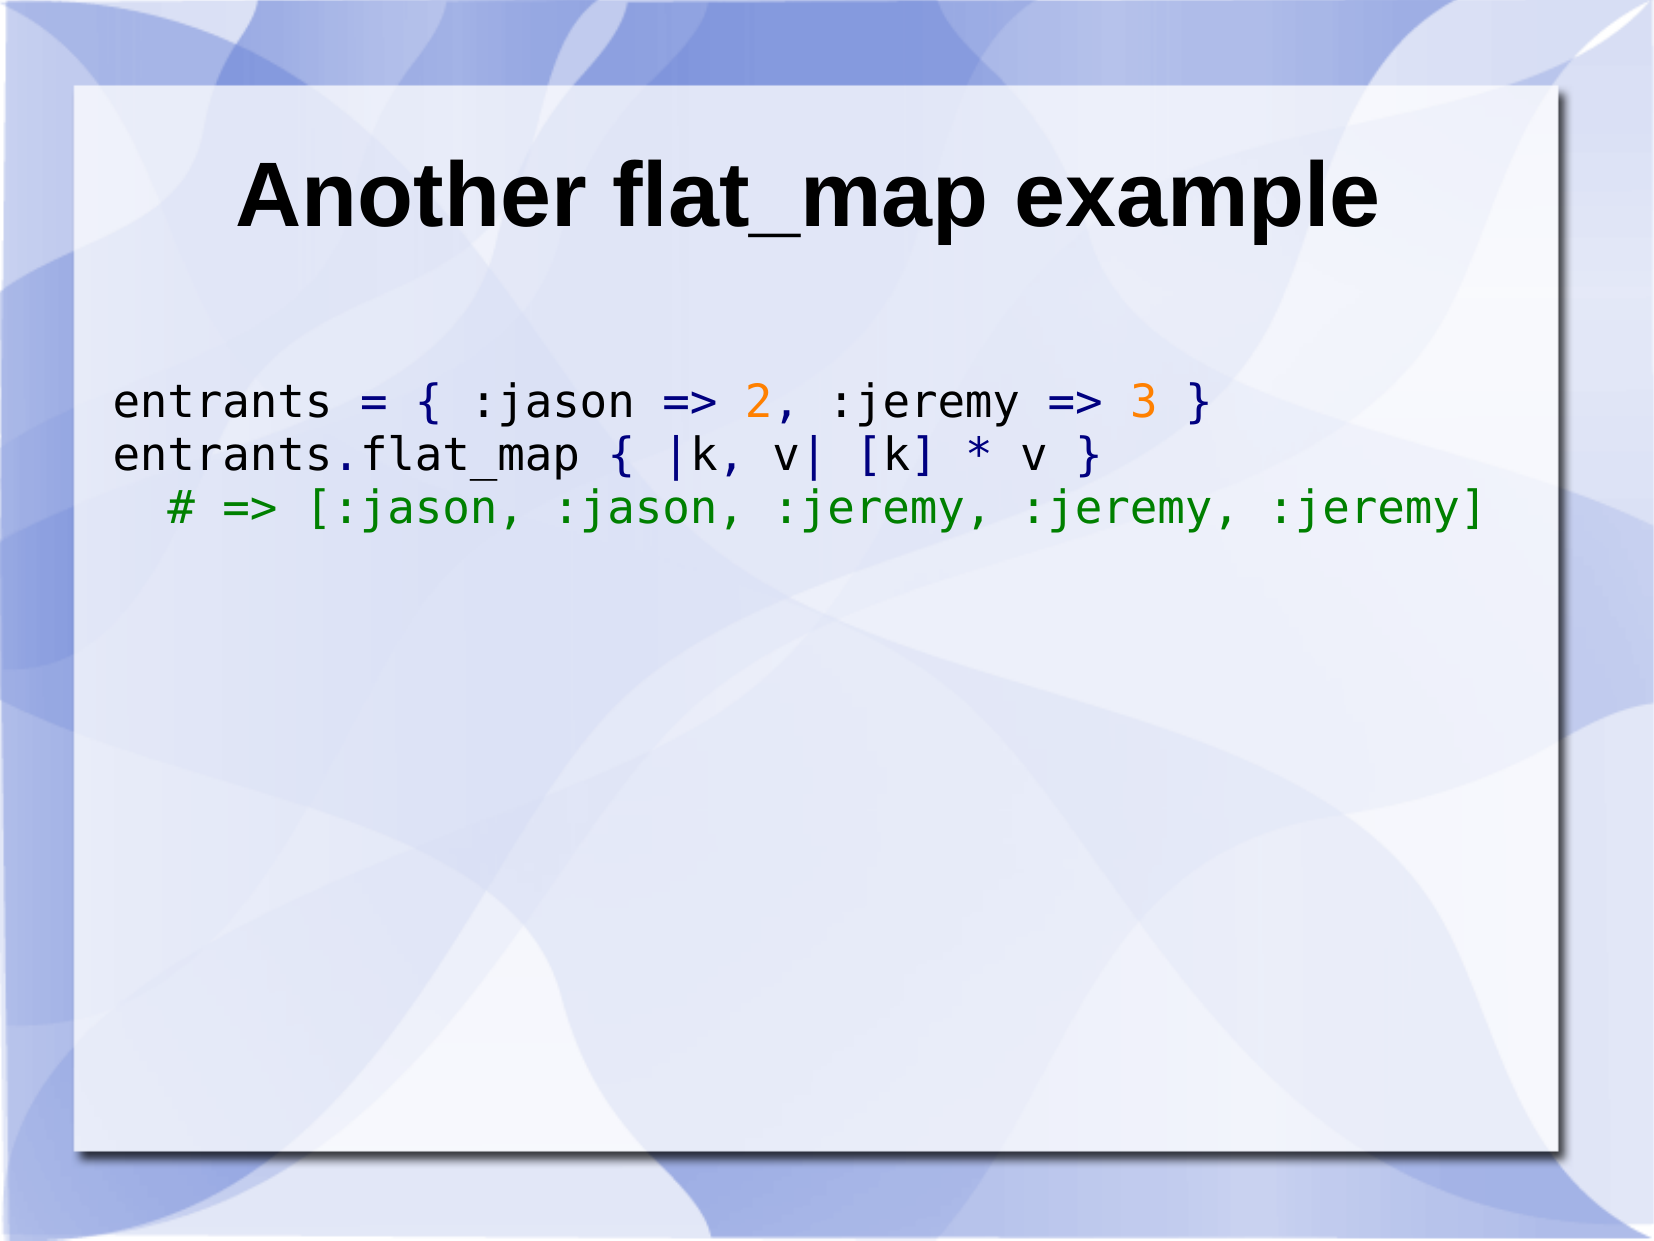

# Another flat_map example
entrants = { :jason => 2, :jeremy => 3 }
entrants.flat_map { |k, v| [k] * v }
 # => [:jason, :jason, :jeremy, :jeremy, :jeremy]